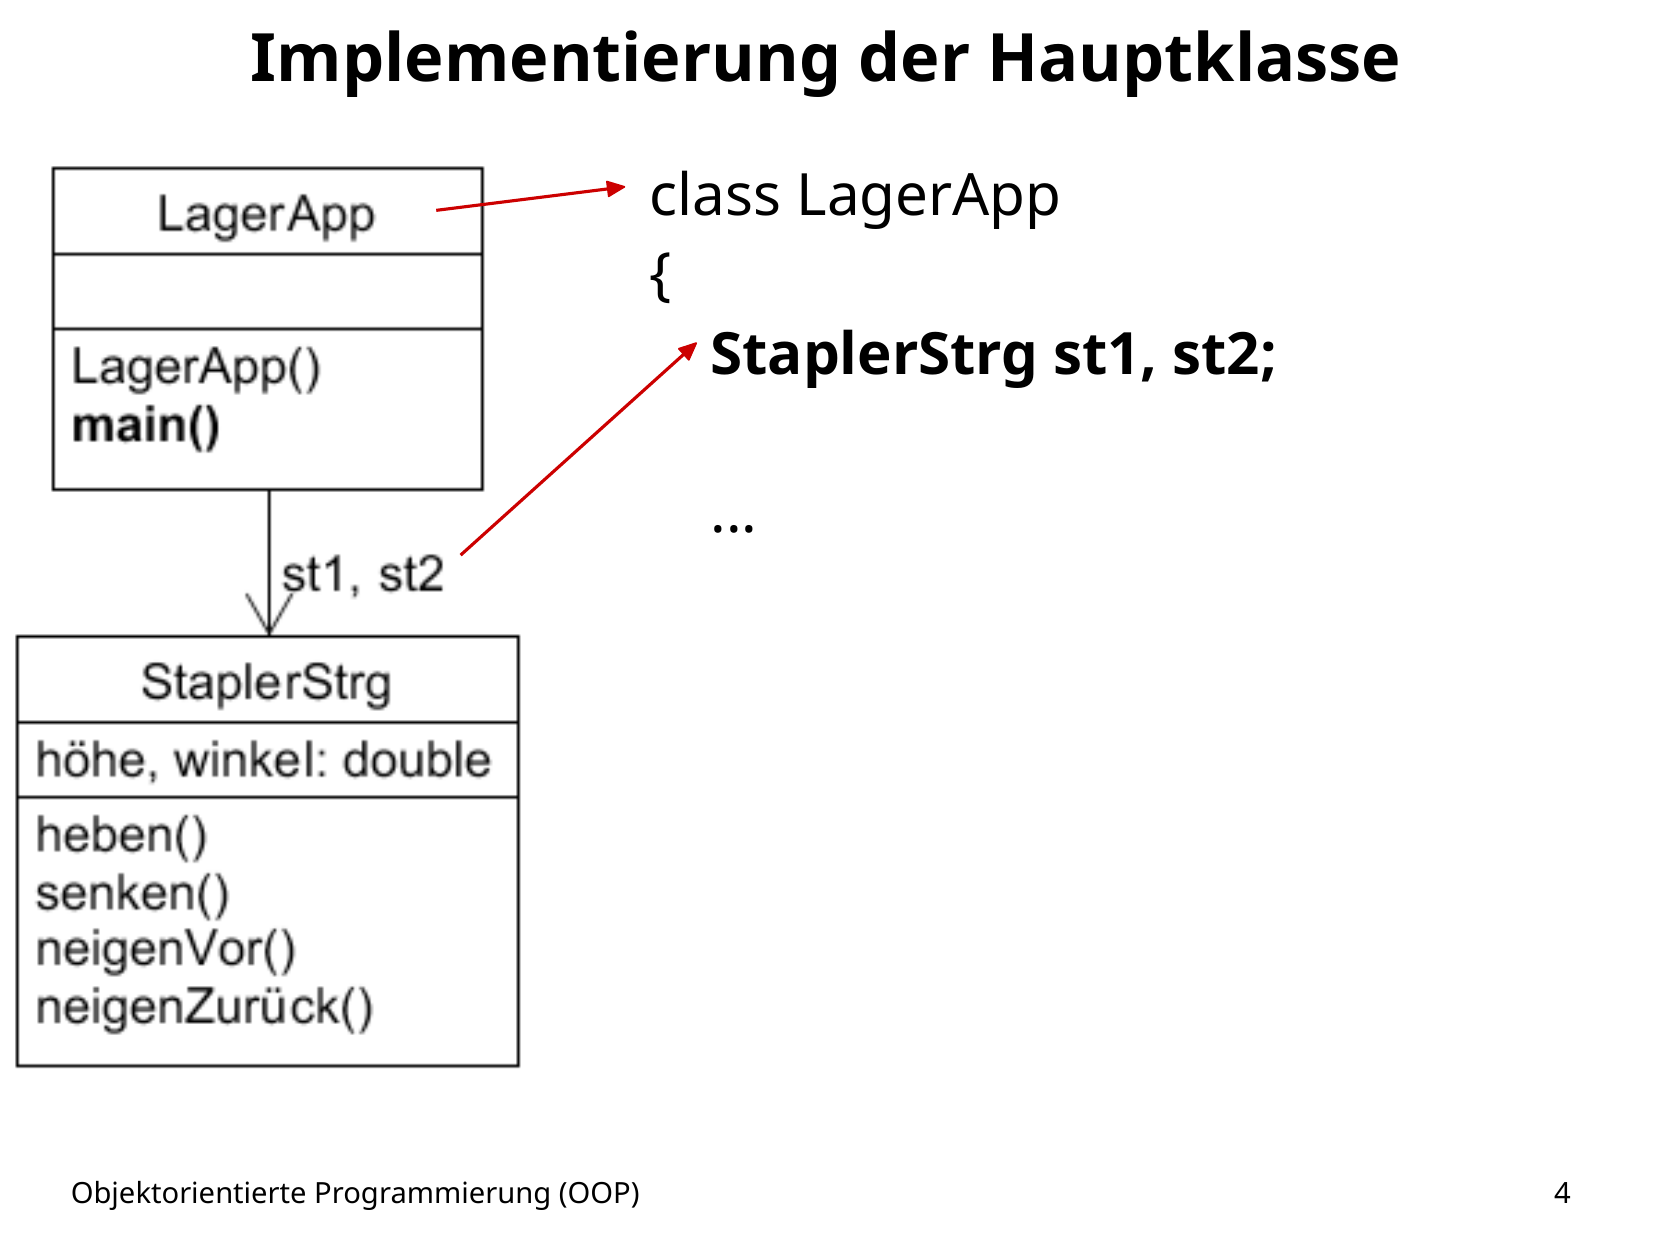

# Implementierung der Hauptklasse
class LagerApp
{
 StaplerStrg st1, st2;
 ...
Objektorientierte Programmierung (OOP)
4